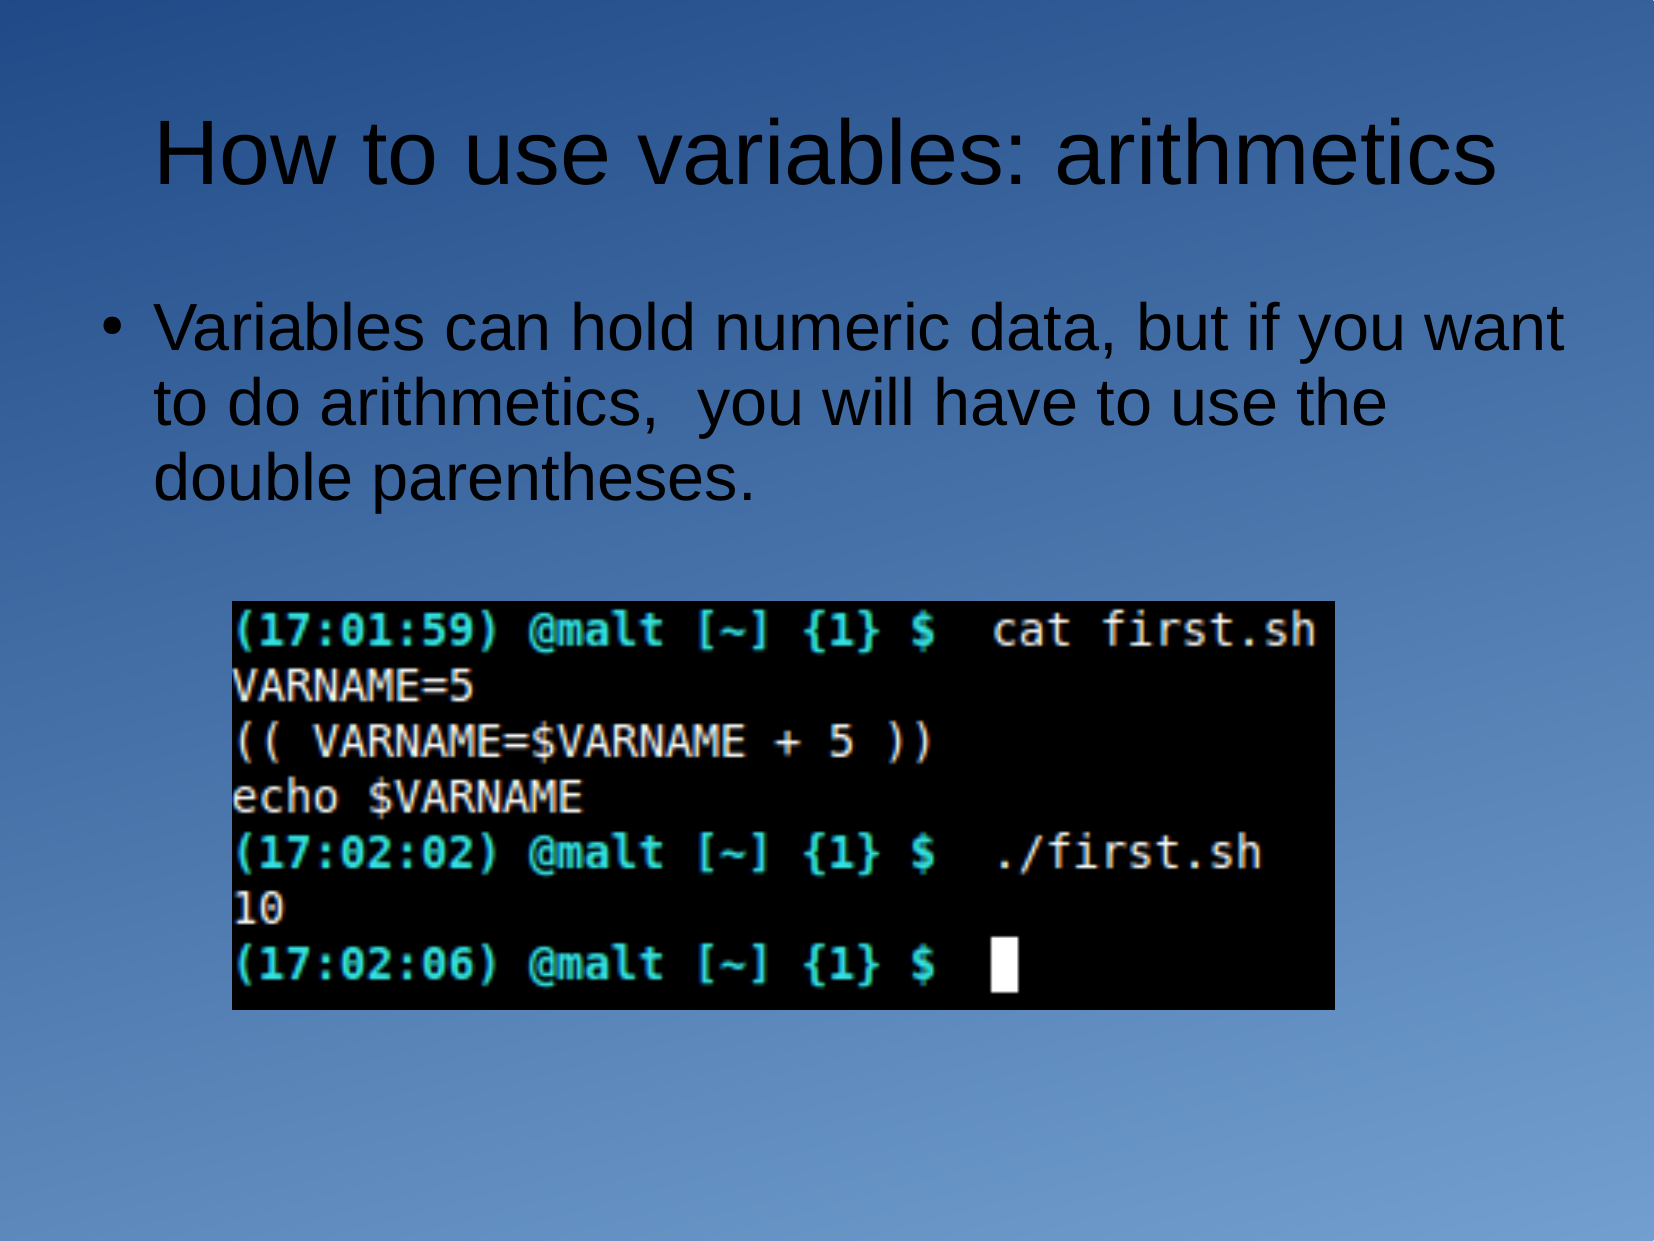

# How to use variables: arithmetics
Variables can hold numeric data, but if you want to do arithmetics, you will have to use the double parentheses.